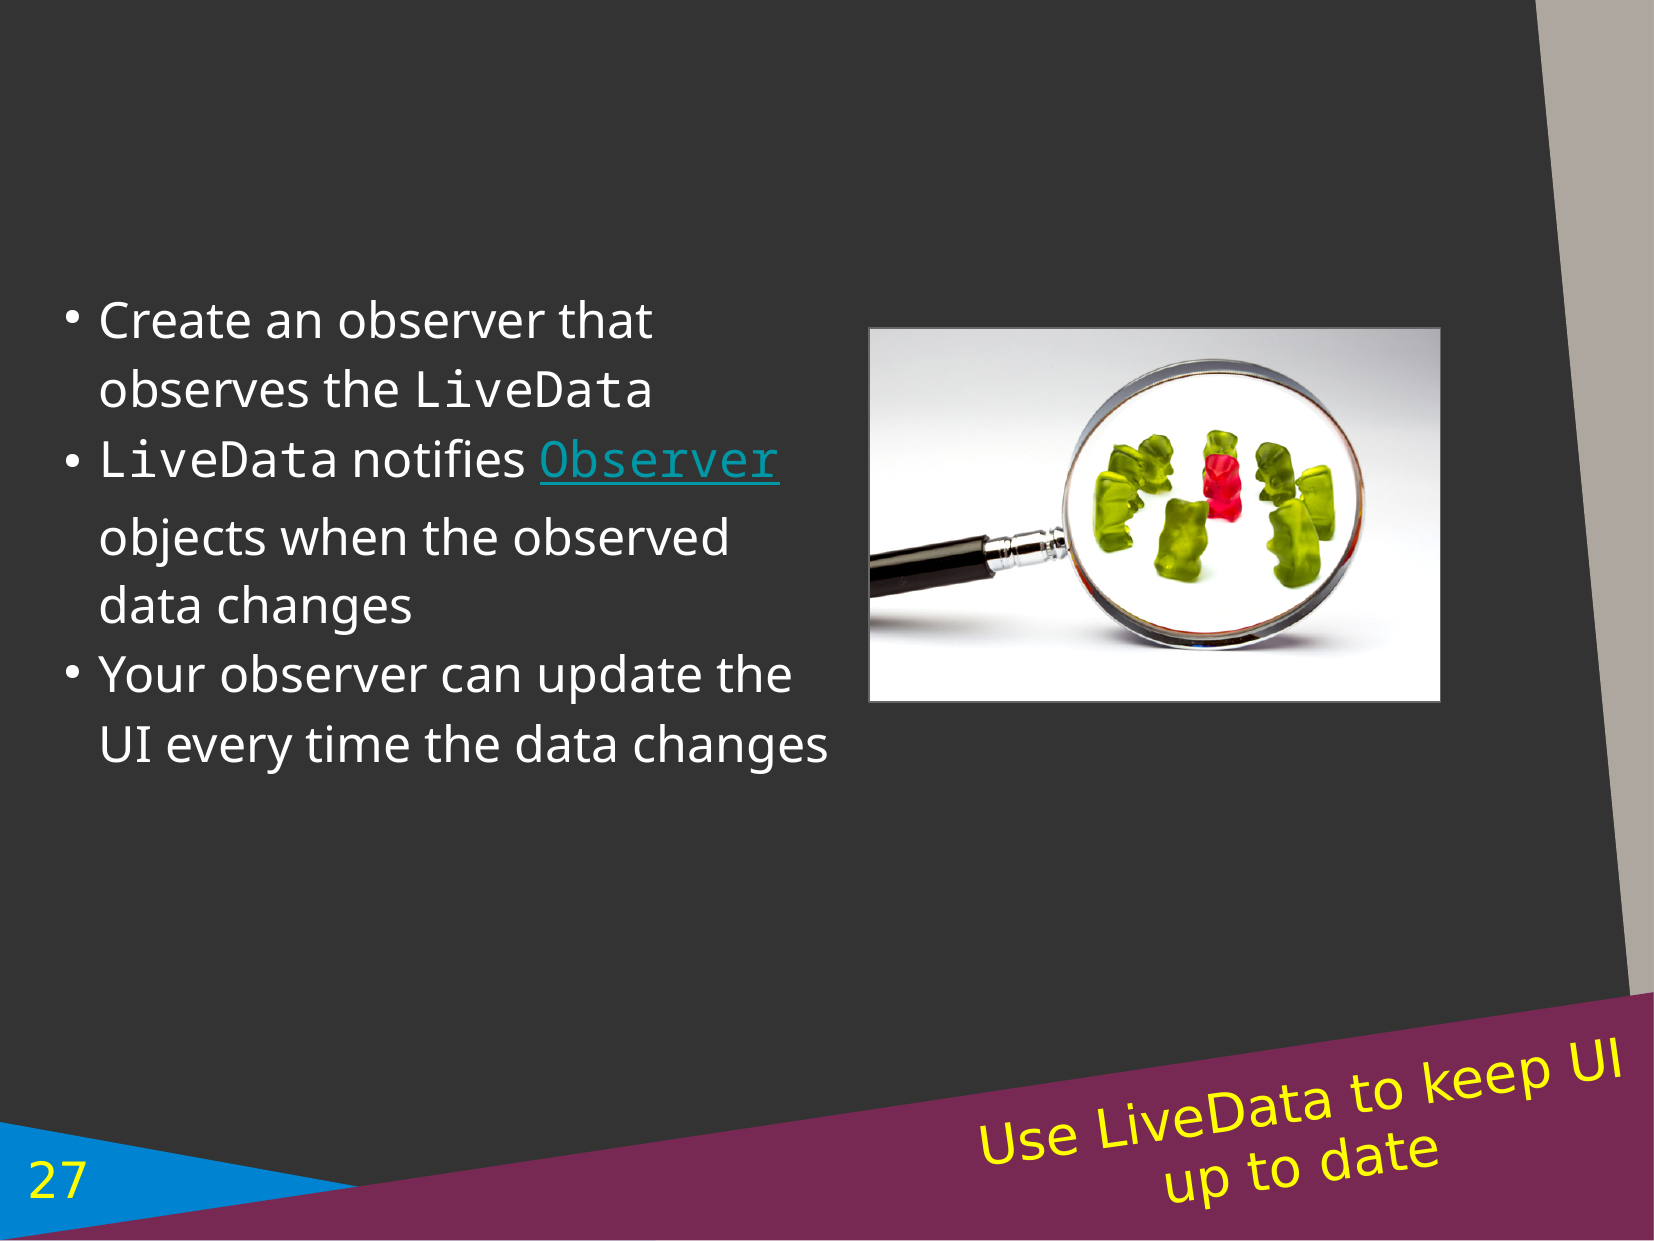

Create an observer that observes the LiveData
LiveData notifies Observer objects when the observed data changes
Your observer can update the UI every time the data changes
# Use LiveData to keep UI up to date
27